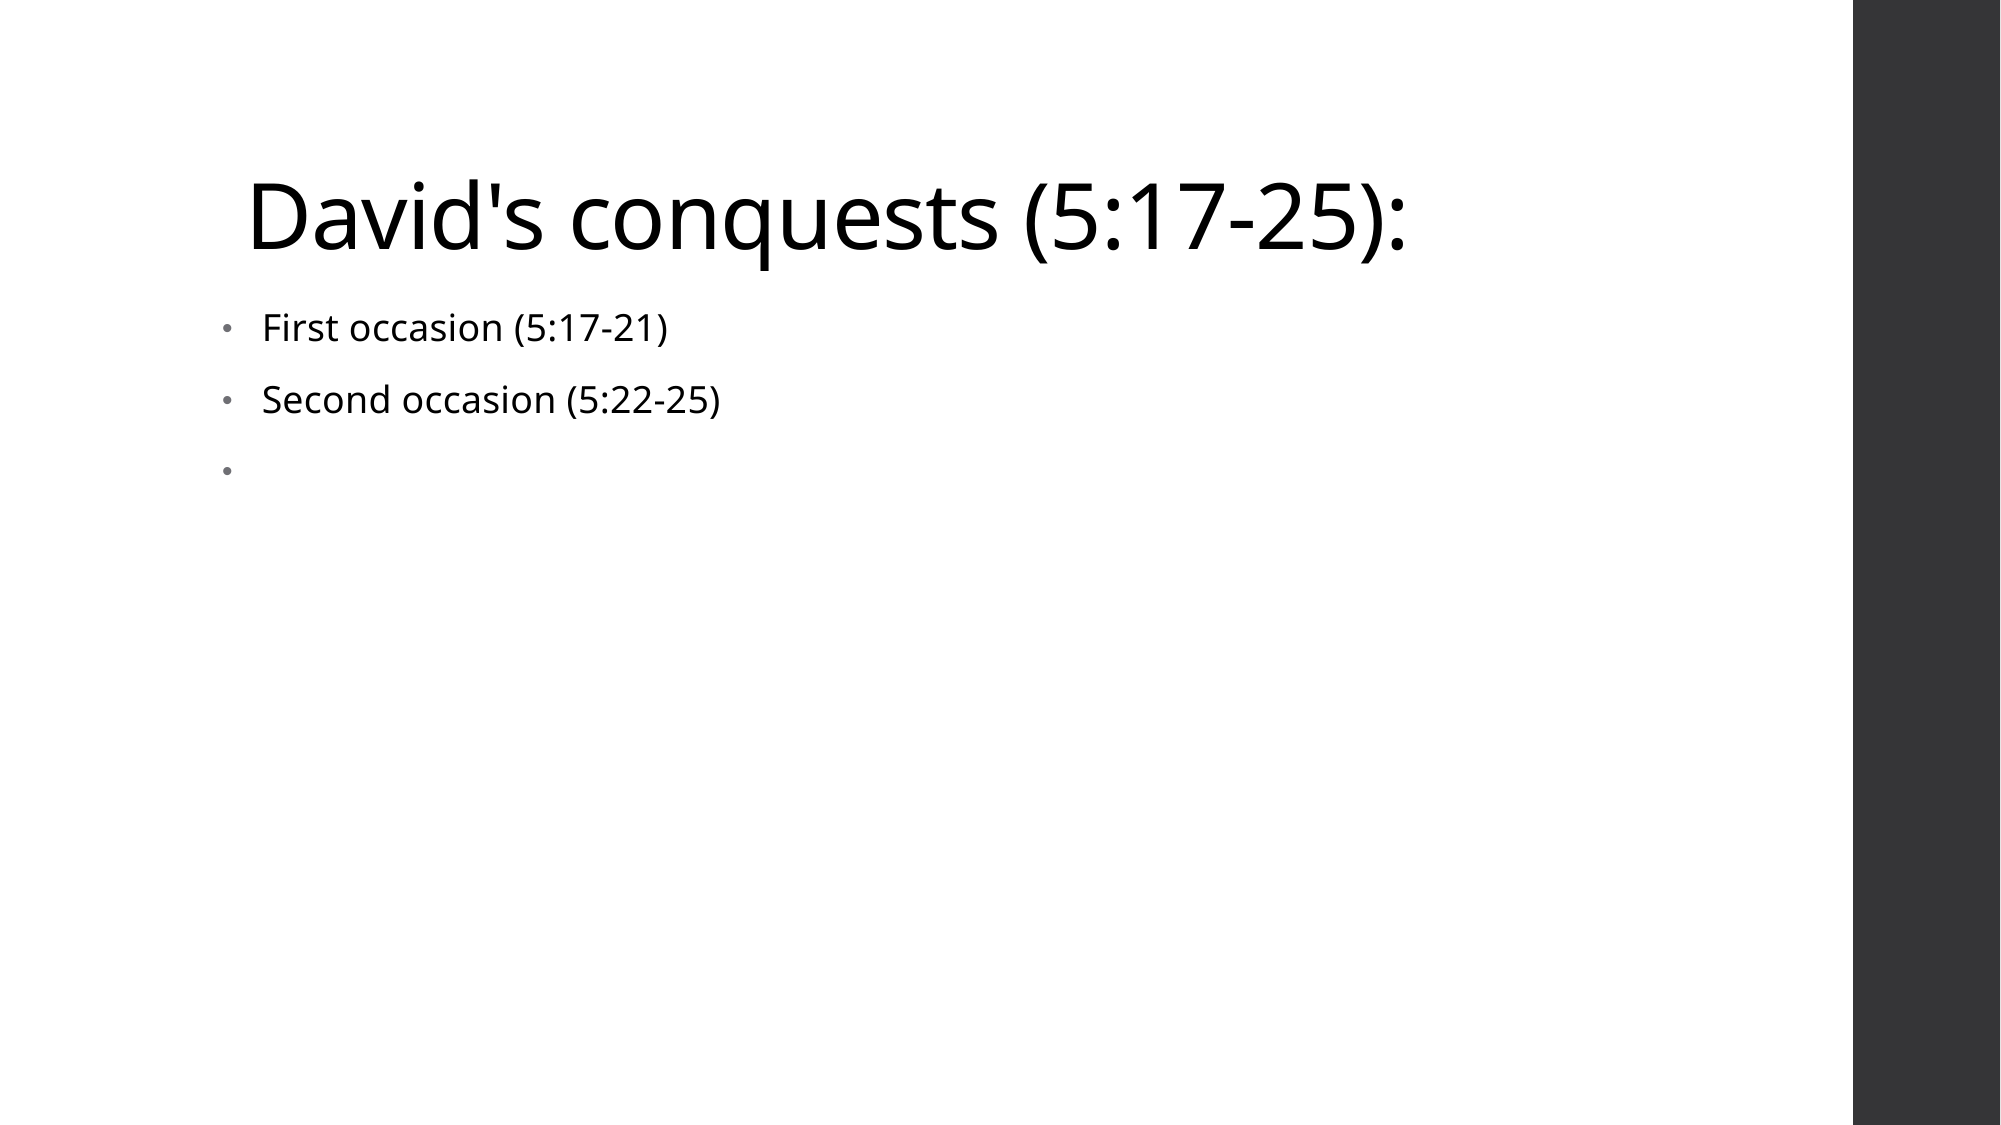

# David's conquests (5:17-25):
 First occasion (5:17-21)
 Second occasion (5:22-25)